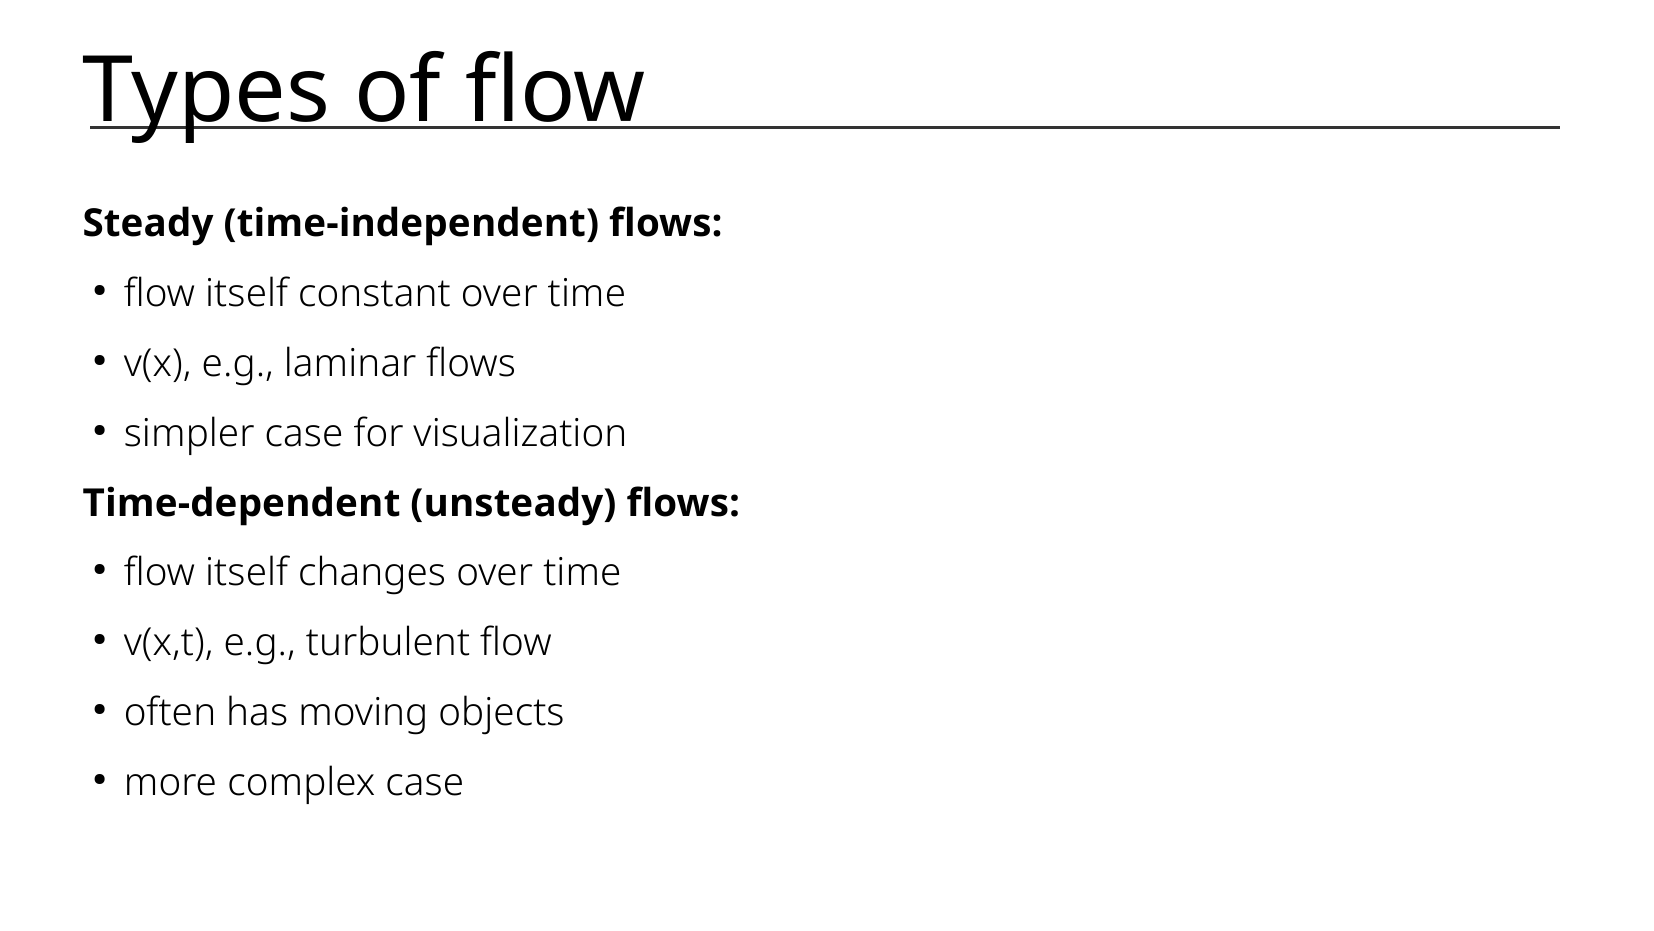

# Types of flow
Steady (time-independent) flows:
flow itself constant over time
v(x), e.g., laminar flows
simpler case for visualization
Time-dependent (unsteady) flows:
flow itself changes over time
v(x,t), e.g., turbulent flow
often has moving objects
more complex case